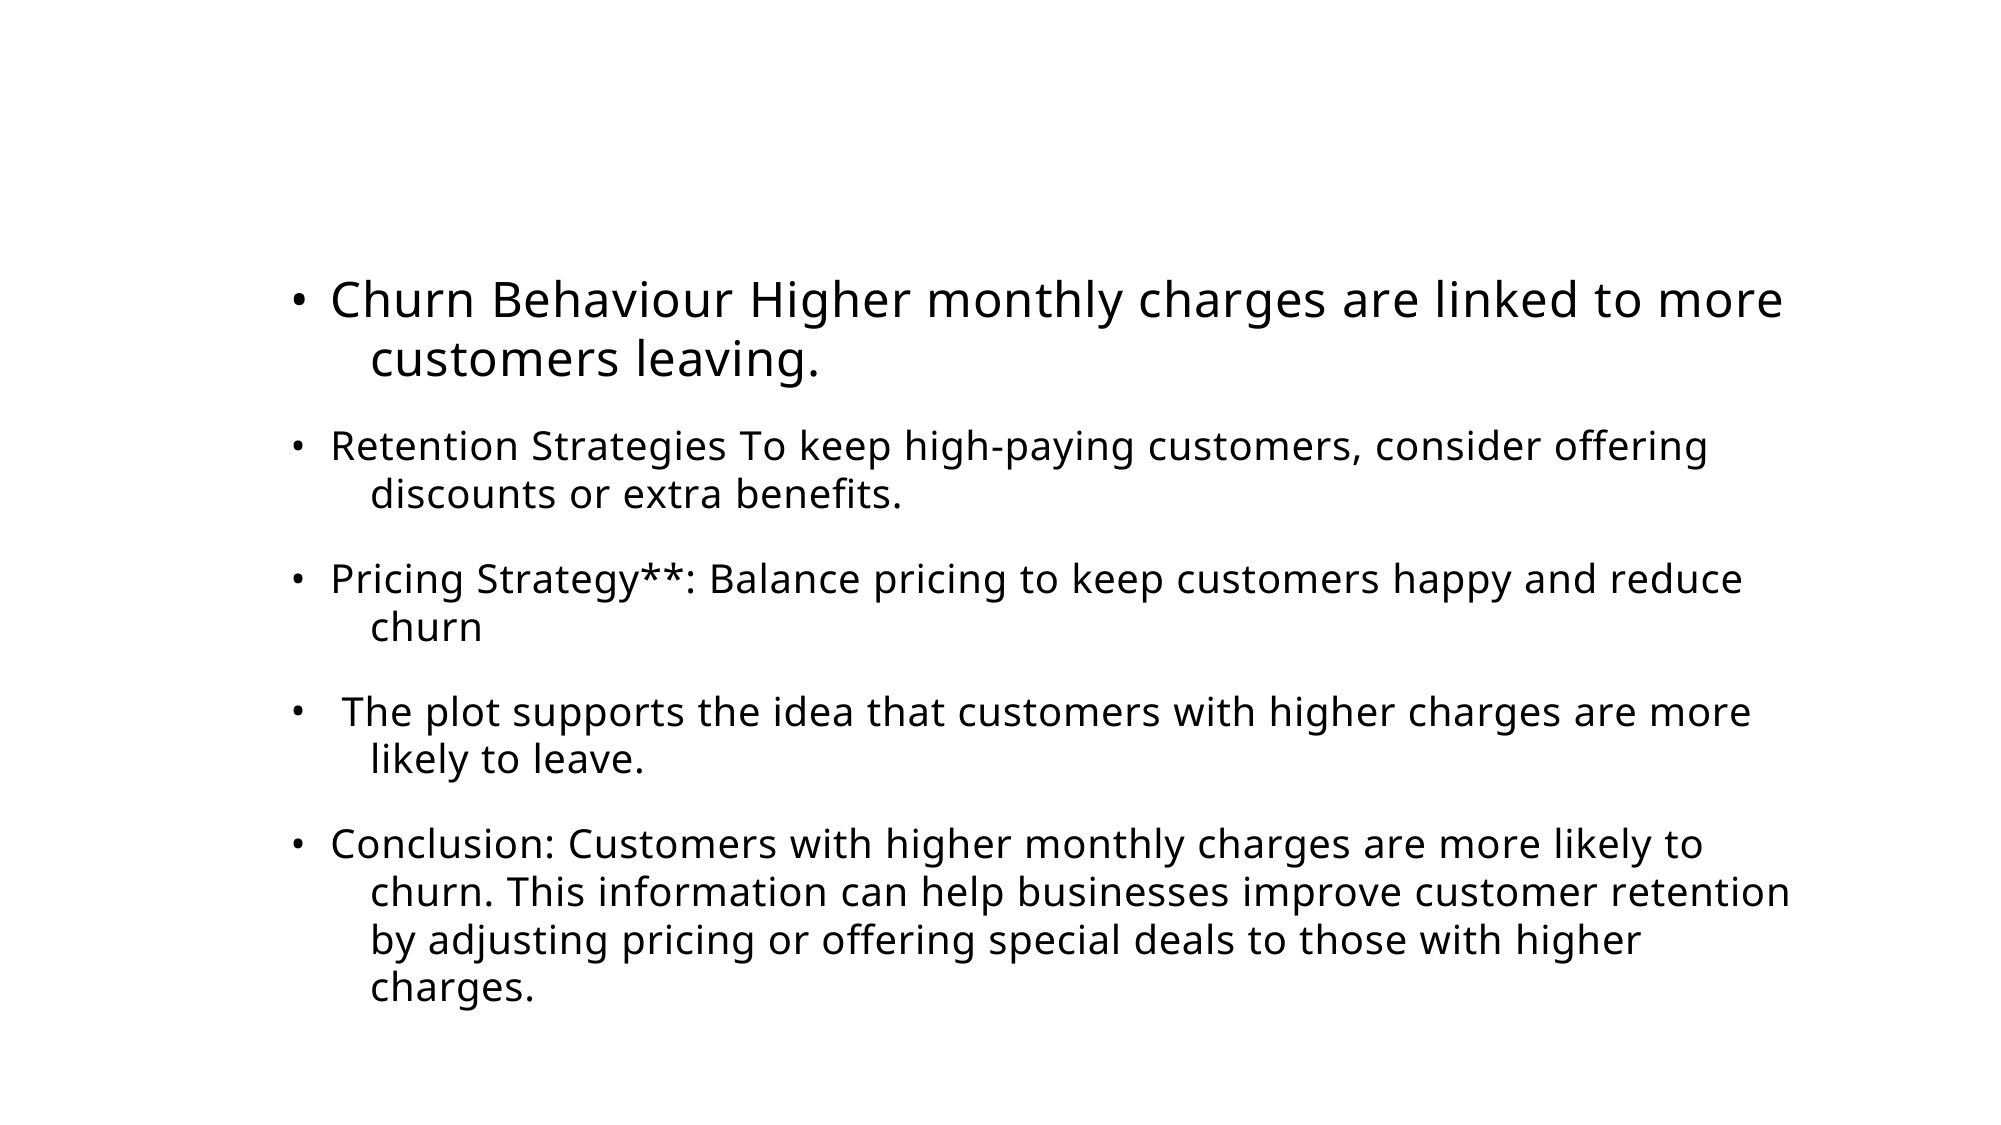

The importance of relationship analysis between cost and customer churn
Churn Behaviour Higher monthly charges are linked to more customers leaving.
Retention Strategies To keep high-paying customers, consider offering discounts or extra benefits.
Pricing Strategy**: Balance pricing to keep customers happy and reduce churn
 The plot supports the idea that customers with higher charges are more likely to leave.
Conclusion: Customers with higher monthly charges are more likely to churn. This information can help businesses improve customer retention by adjusting pricing or offering special deals to those with higher charges.